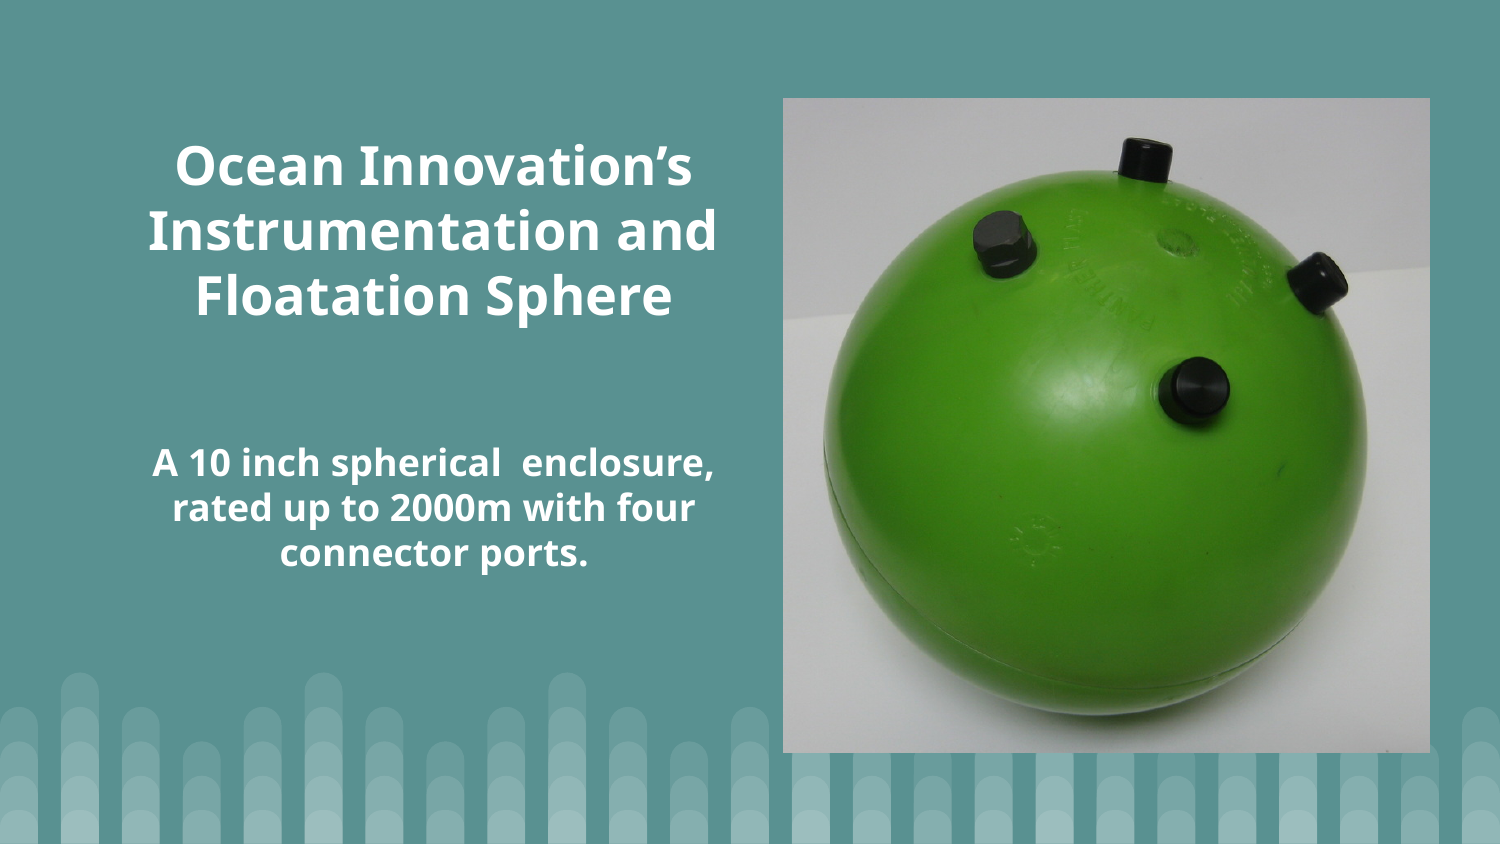

Ocean Innovation’s Instrumentation and Floatation Sphere
# A 10 inch spherical enclosure, rated up to 2000m with four connector ports.